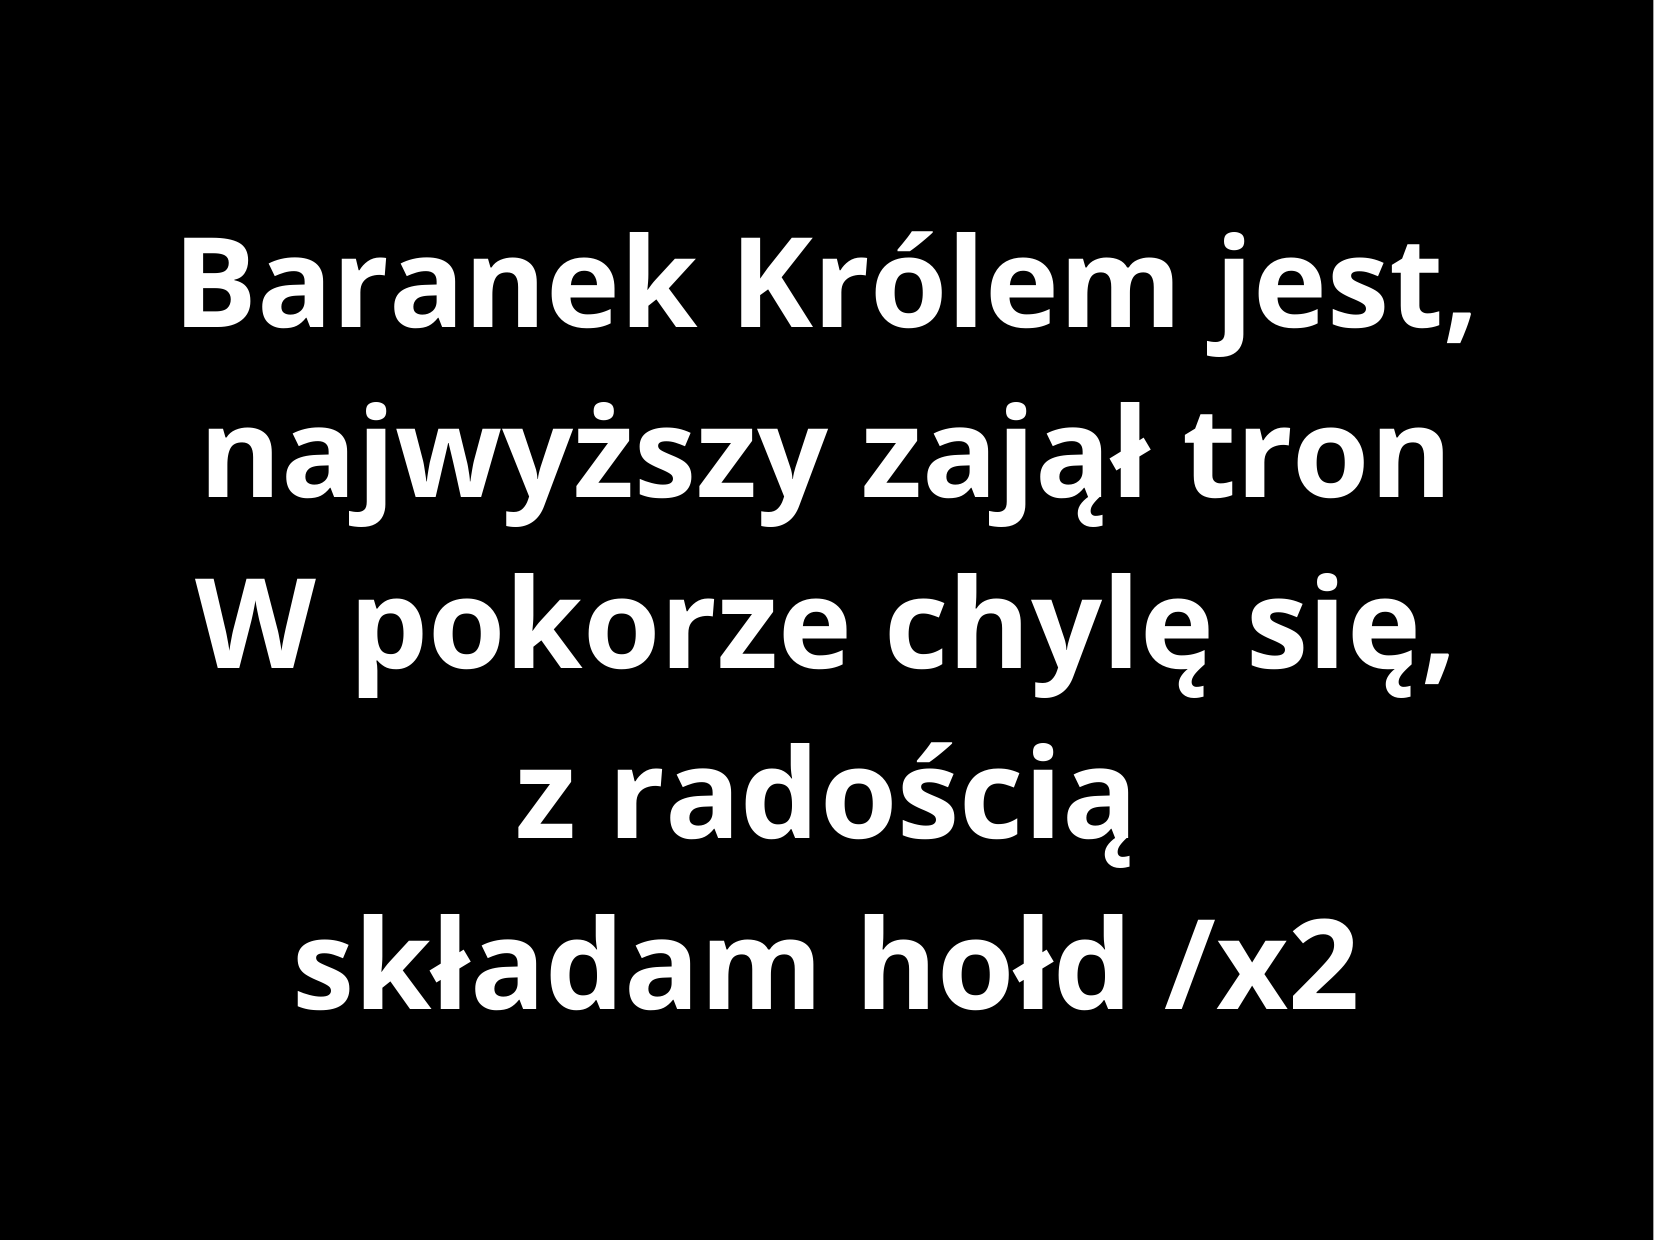

# Baranek Królem jest, najwyższy zajął tron W pokorze chylę się, z radością składam hołd /x2